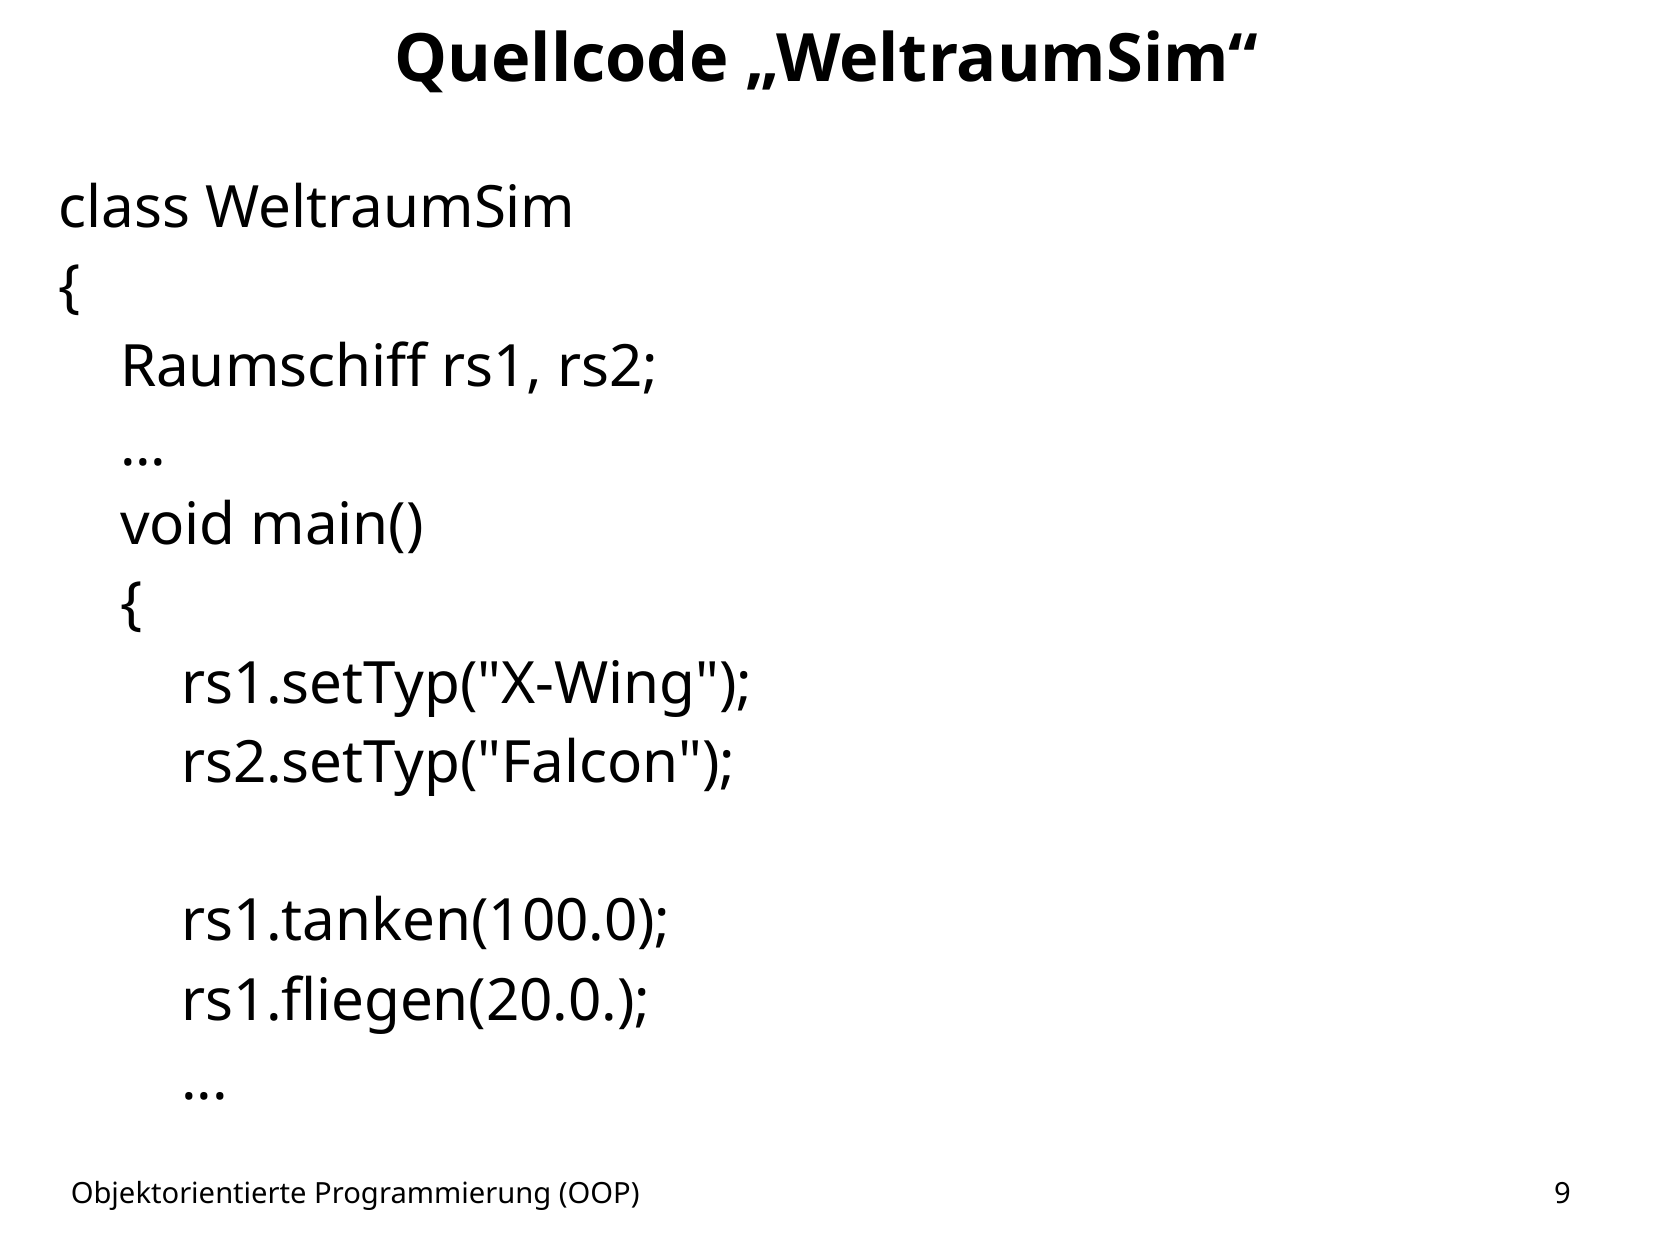

# Quellcode „WeltraumSim“
class WeltraumSim
{
 Raumschiff rs1, rs2;
 ...
 void main()
 {
 rs1.setTyp("X-Wing");
 rs2.setTyp("Falcon");
 rs1.tanken(100.0);
 rs1.fliegen(20.0.);
 ...
Objektorientierte Programmierung (OOP)
9